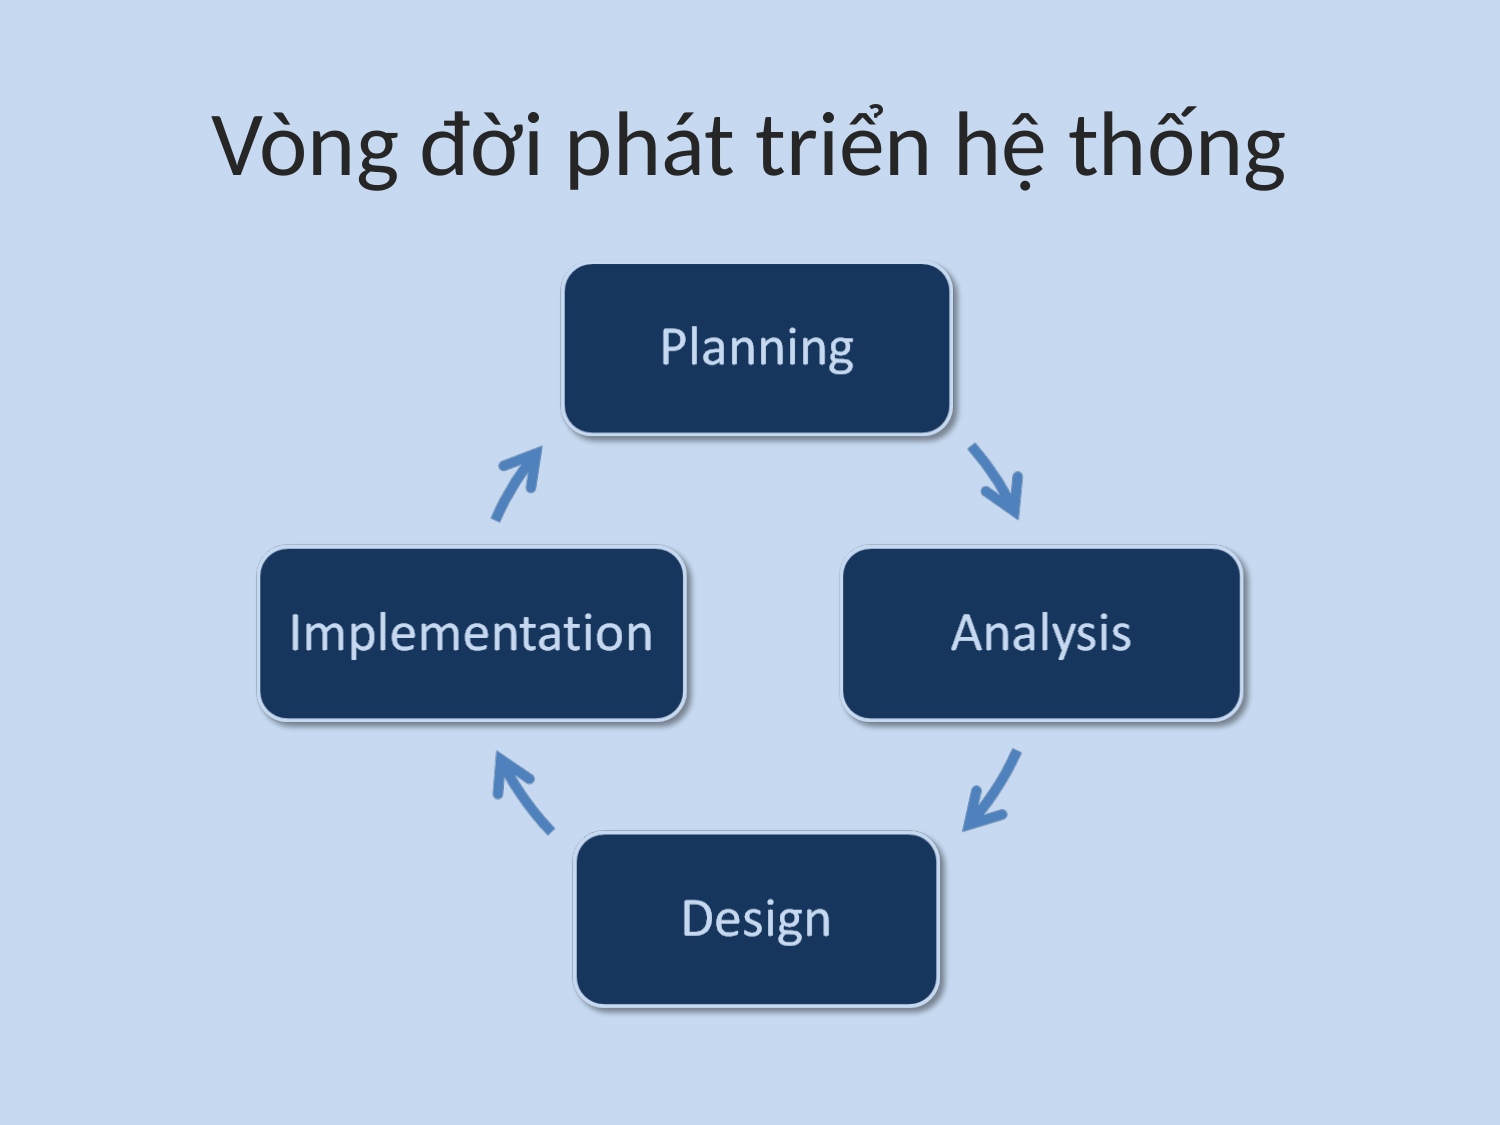

# Vòng đời phát triển hệ thống